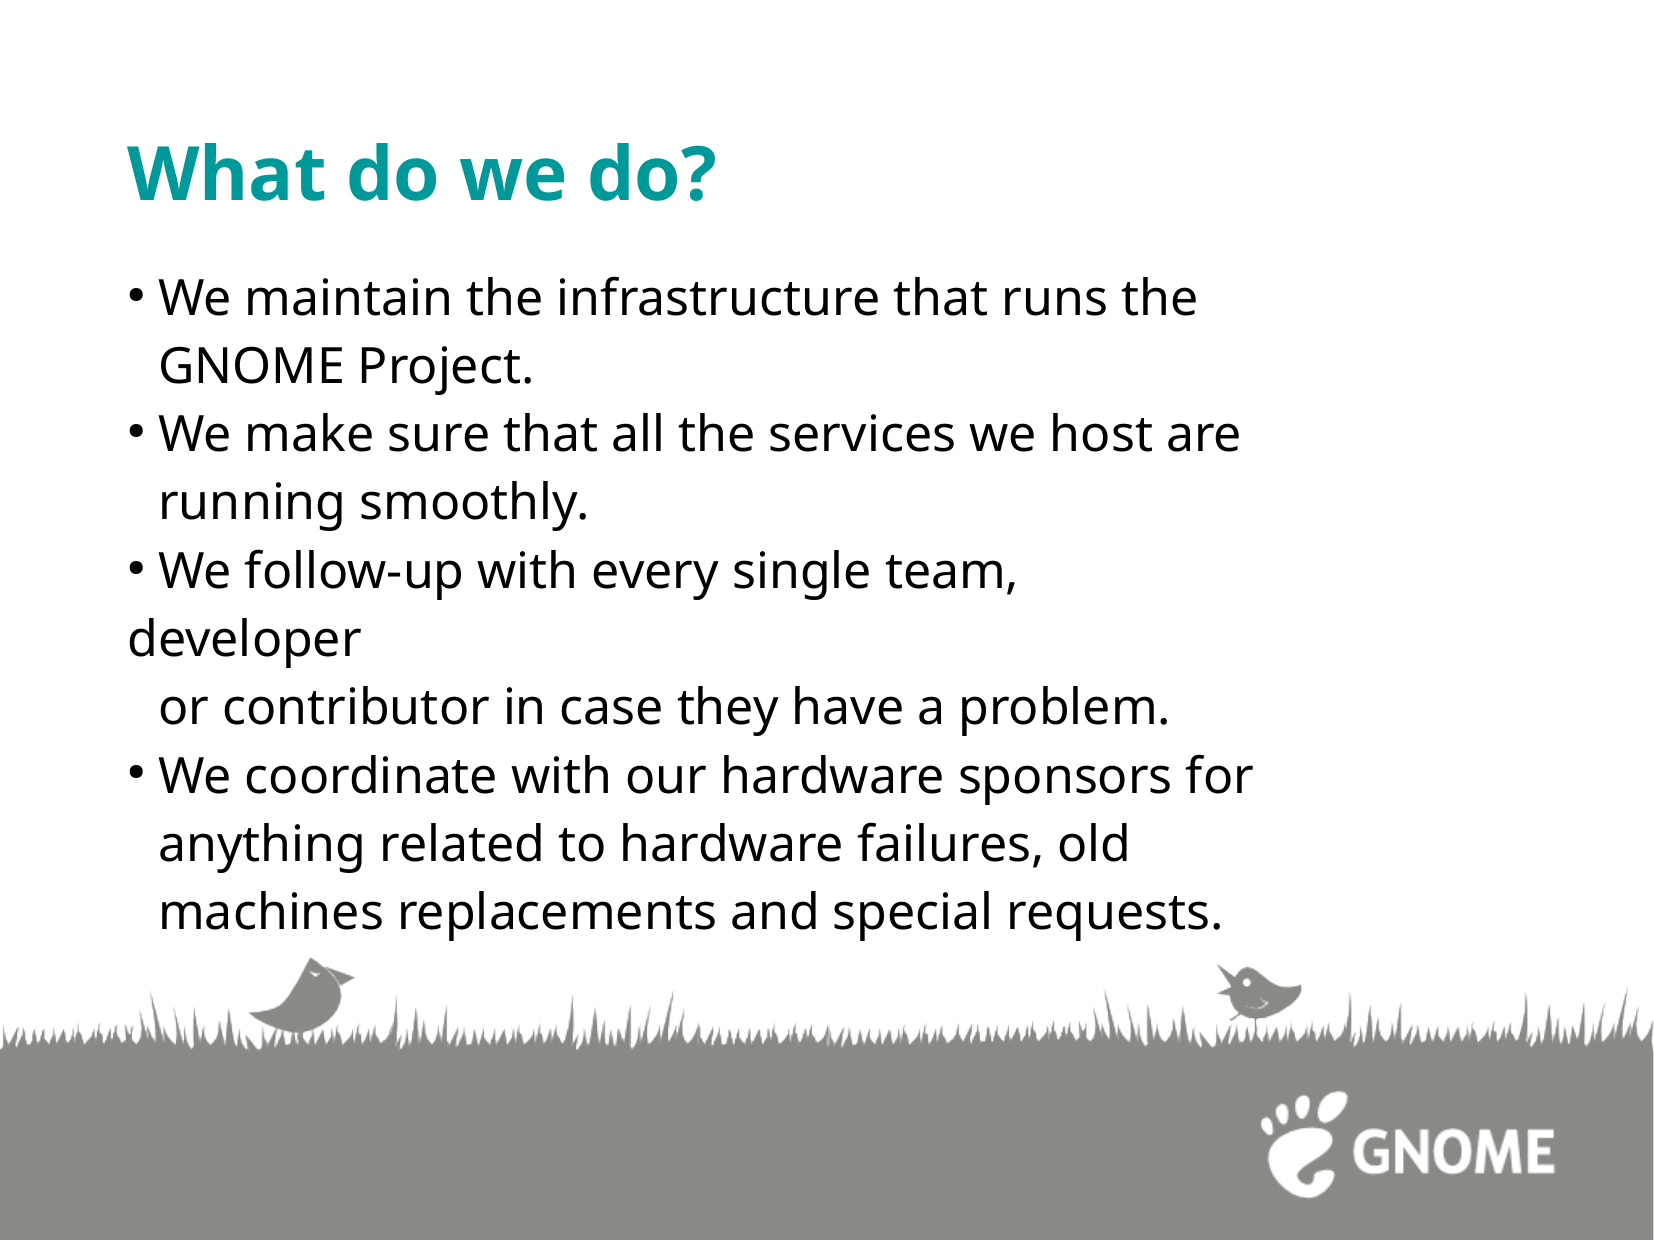

What do we do?
 We maintain the infrastructure that runs the
 GNOME Project.
 We make sure that all the services we host are
 running smoothly.
 We follow-up with every single team, developer
 or contributor in case they have a problem.
 We coordinate with our hardware sponsors for
 anything related to hardware failures, old
 machines replacements and special requests.